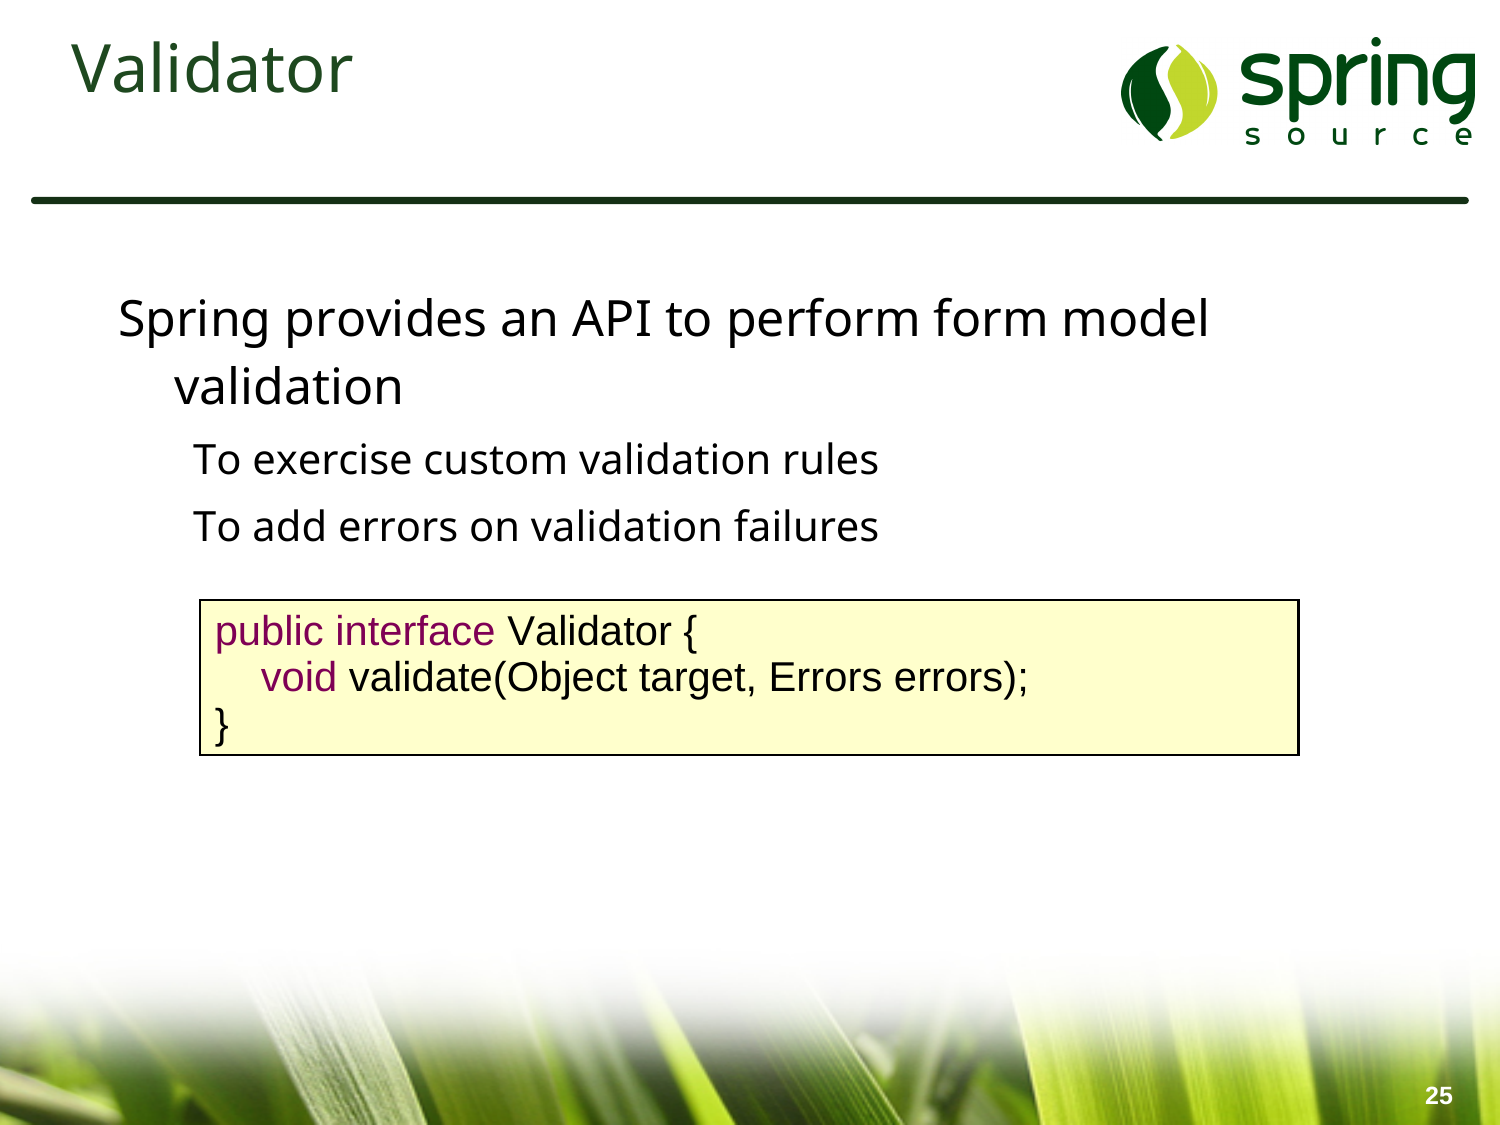

# Validator
Spring provides an API to perform form model validation
To exercise custom validation rules
To add errors on validation failures
public interface Validator {
 void validate(Object target, Errors errors);
}